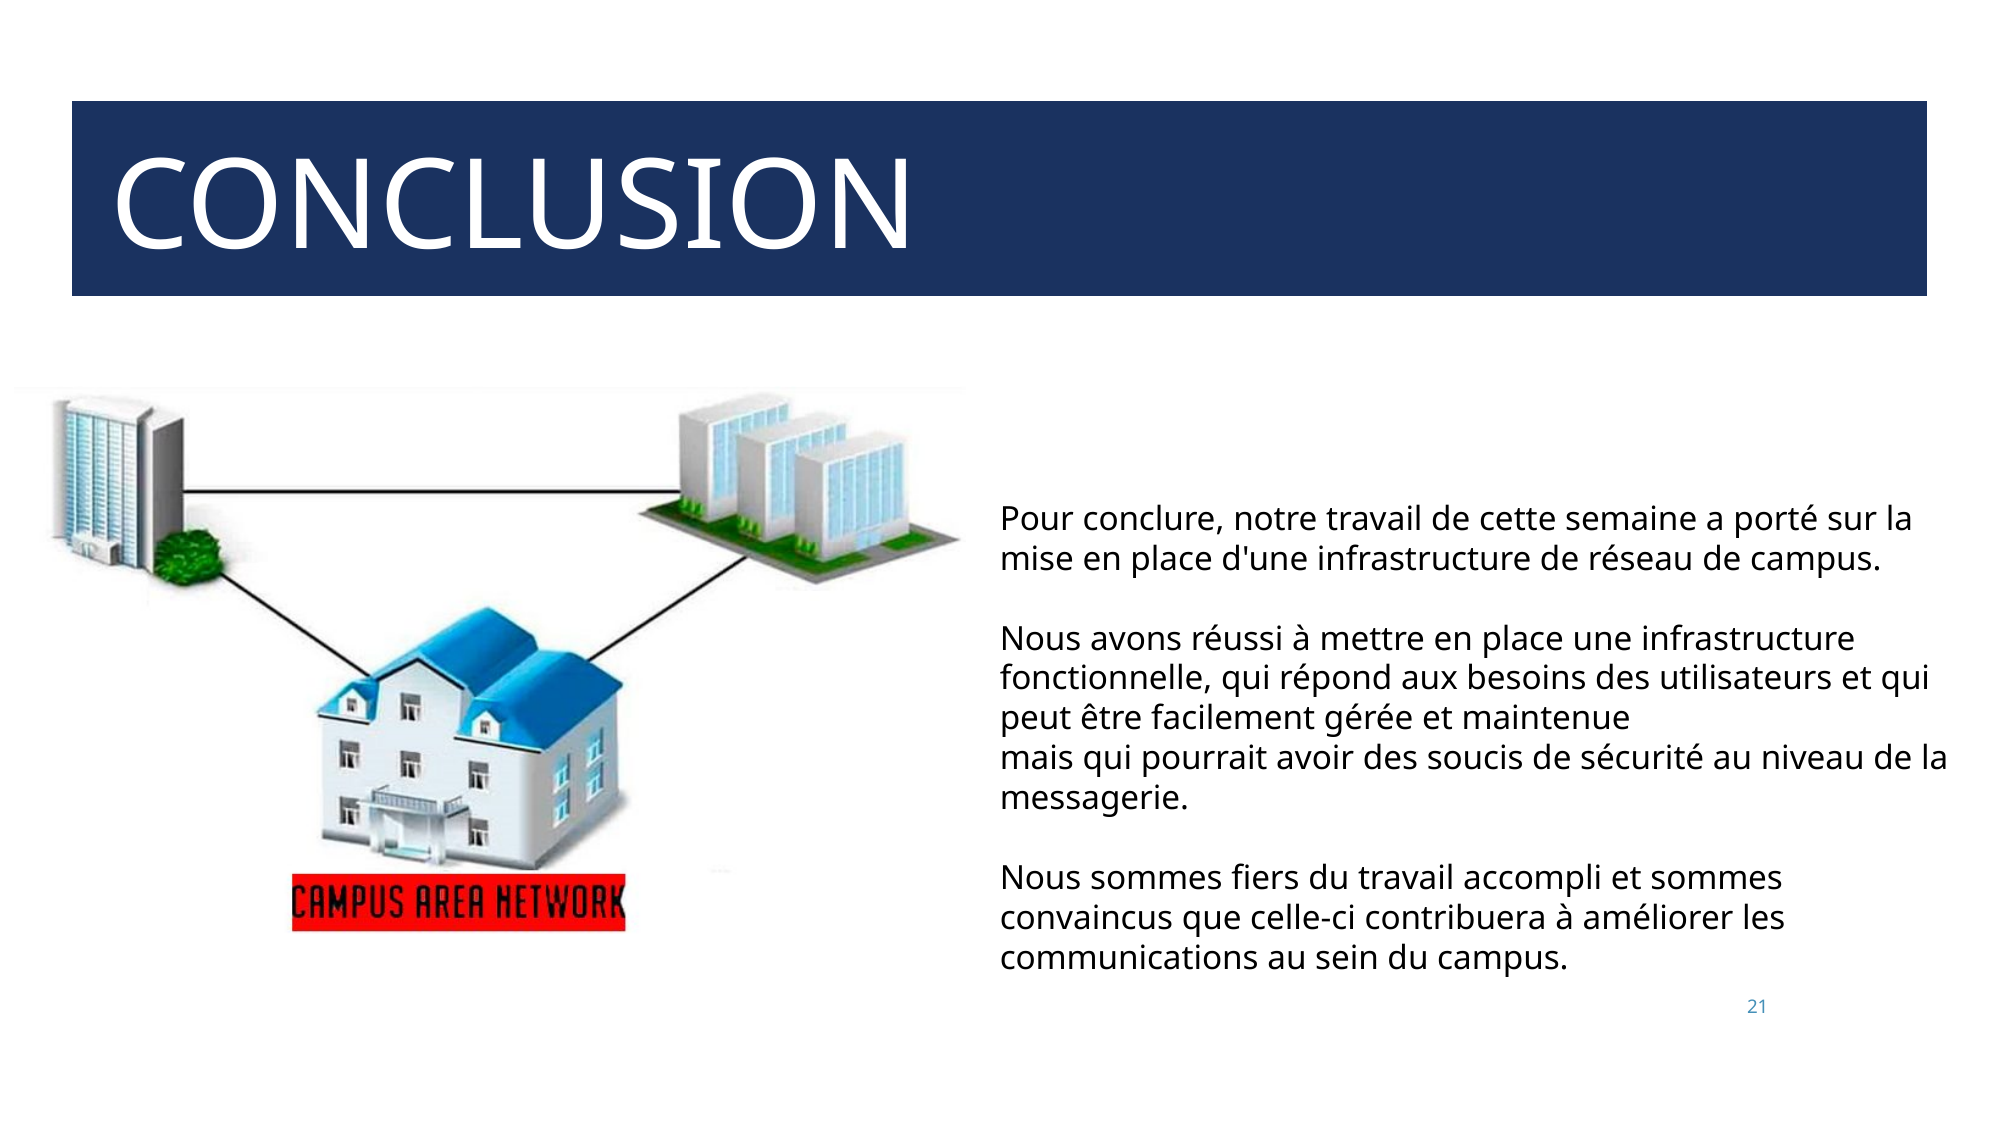

# CONCLUSION
Pour conclure, notre travail de cette semaine a porté sur la mise en place d'une infrastructure de réseau de campus.
Nous avons réussi à mettre en place une infrastructure fonctionnelle, qui répond aux besoins des utilisateurs et qui peut être facilement gérée et maintenue mais qui pourrait avoir des soucis de sécurité au niveau de la messagerie.
Nous sommes fiers du travail accompli et sommes convaincus que celle-ci contribuera à améliorer les communications au sein du campus.